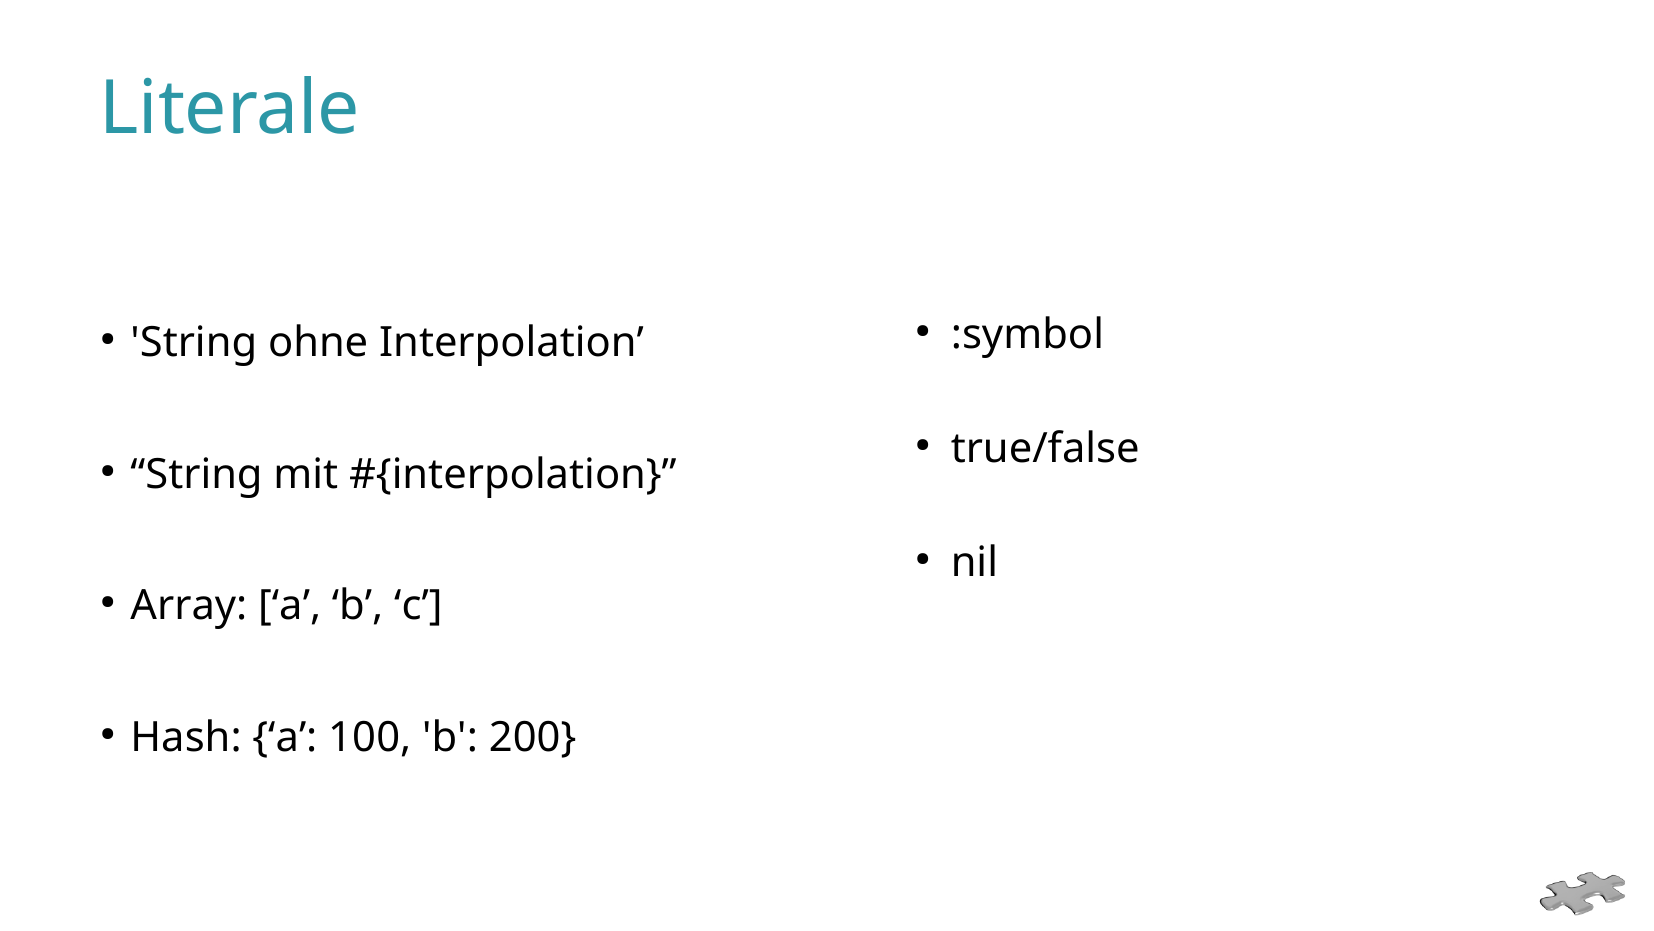

# Literale
:symbol
true/false
nil
'String ohne Interpolation’
“String mit #{interpolation}”
Array: [‘a’, ‘b’, ‘c’]
Hash: {‘a’: 100, 'b': 200}